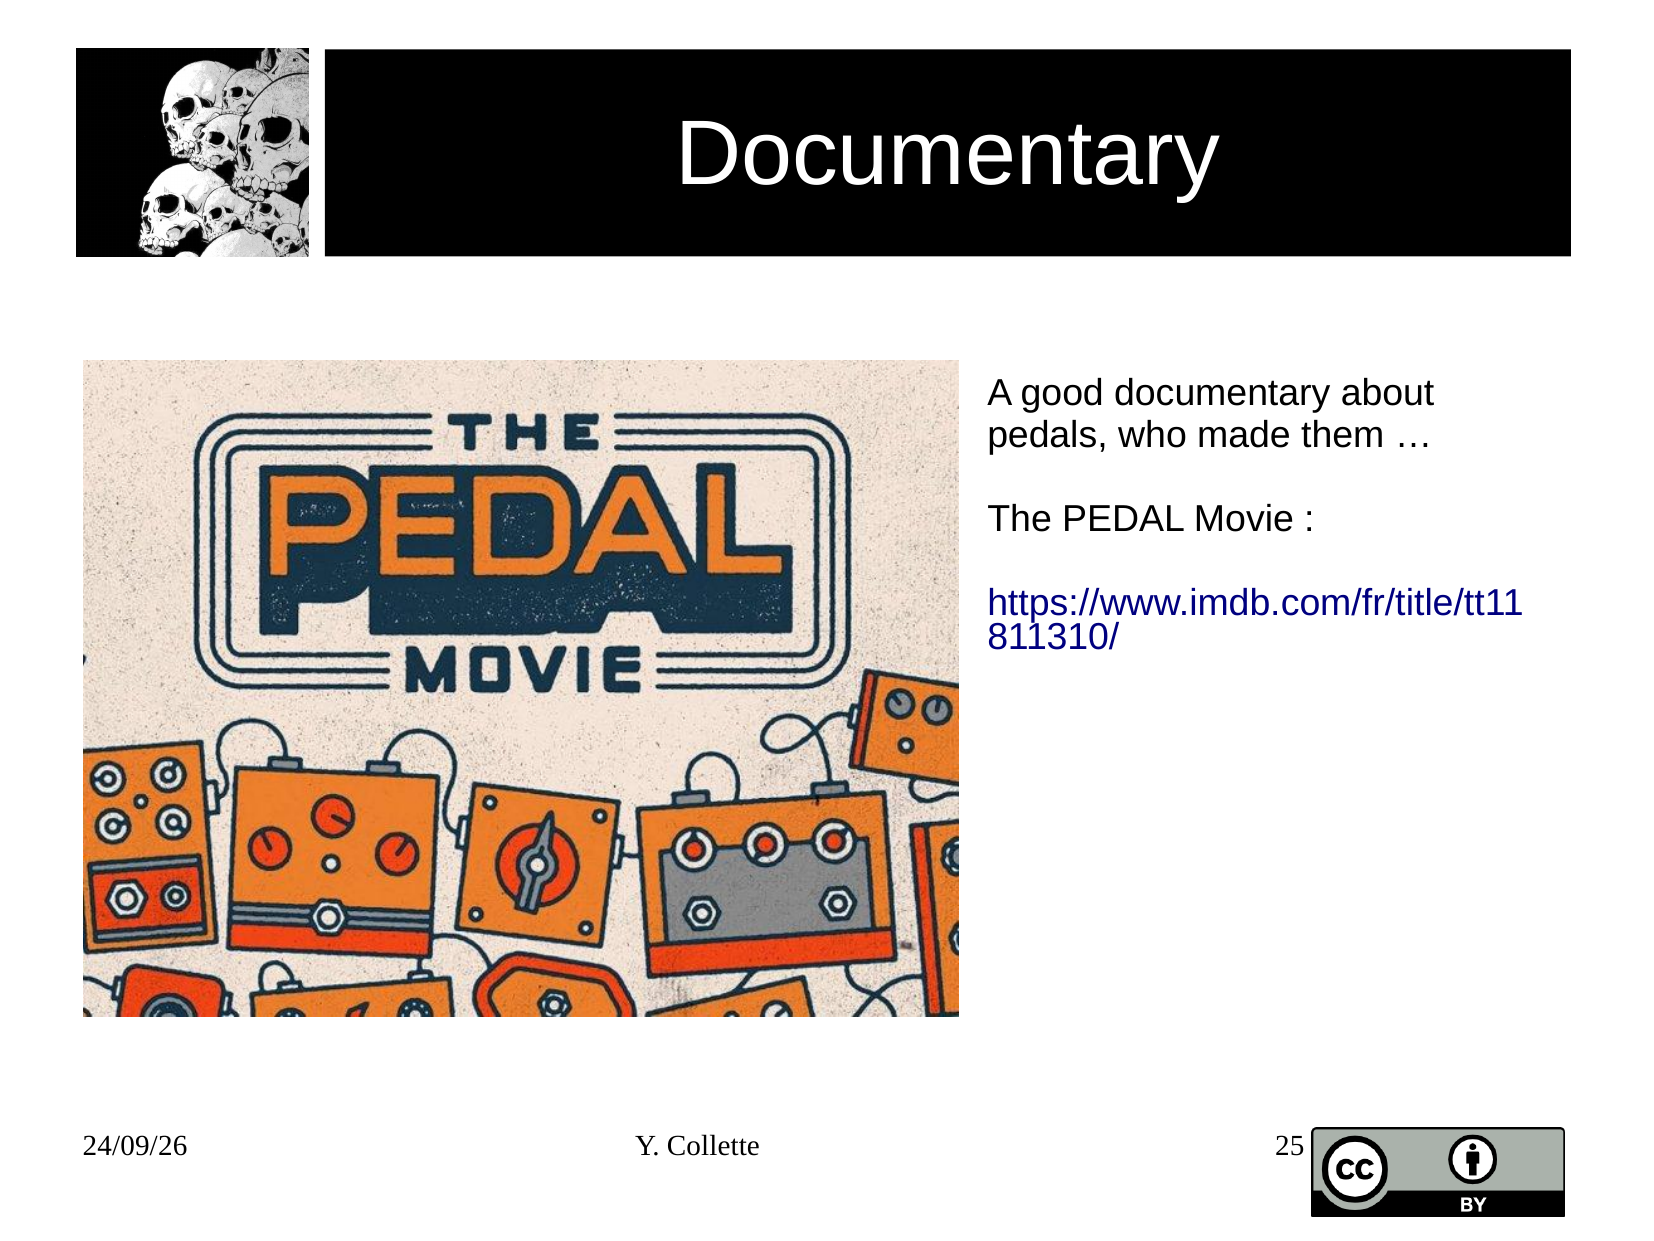

# Documentary
A good documentary about pedals, who made them …
The PEDAL Movie :
https://www.imdb.com/fr/title/tt11811310/
Y. Collette
25